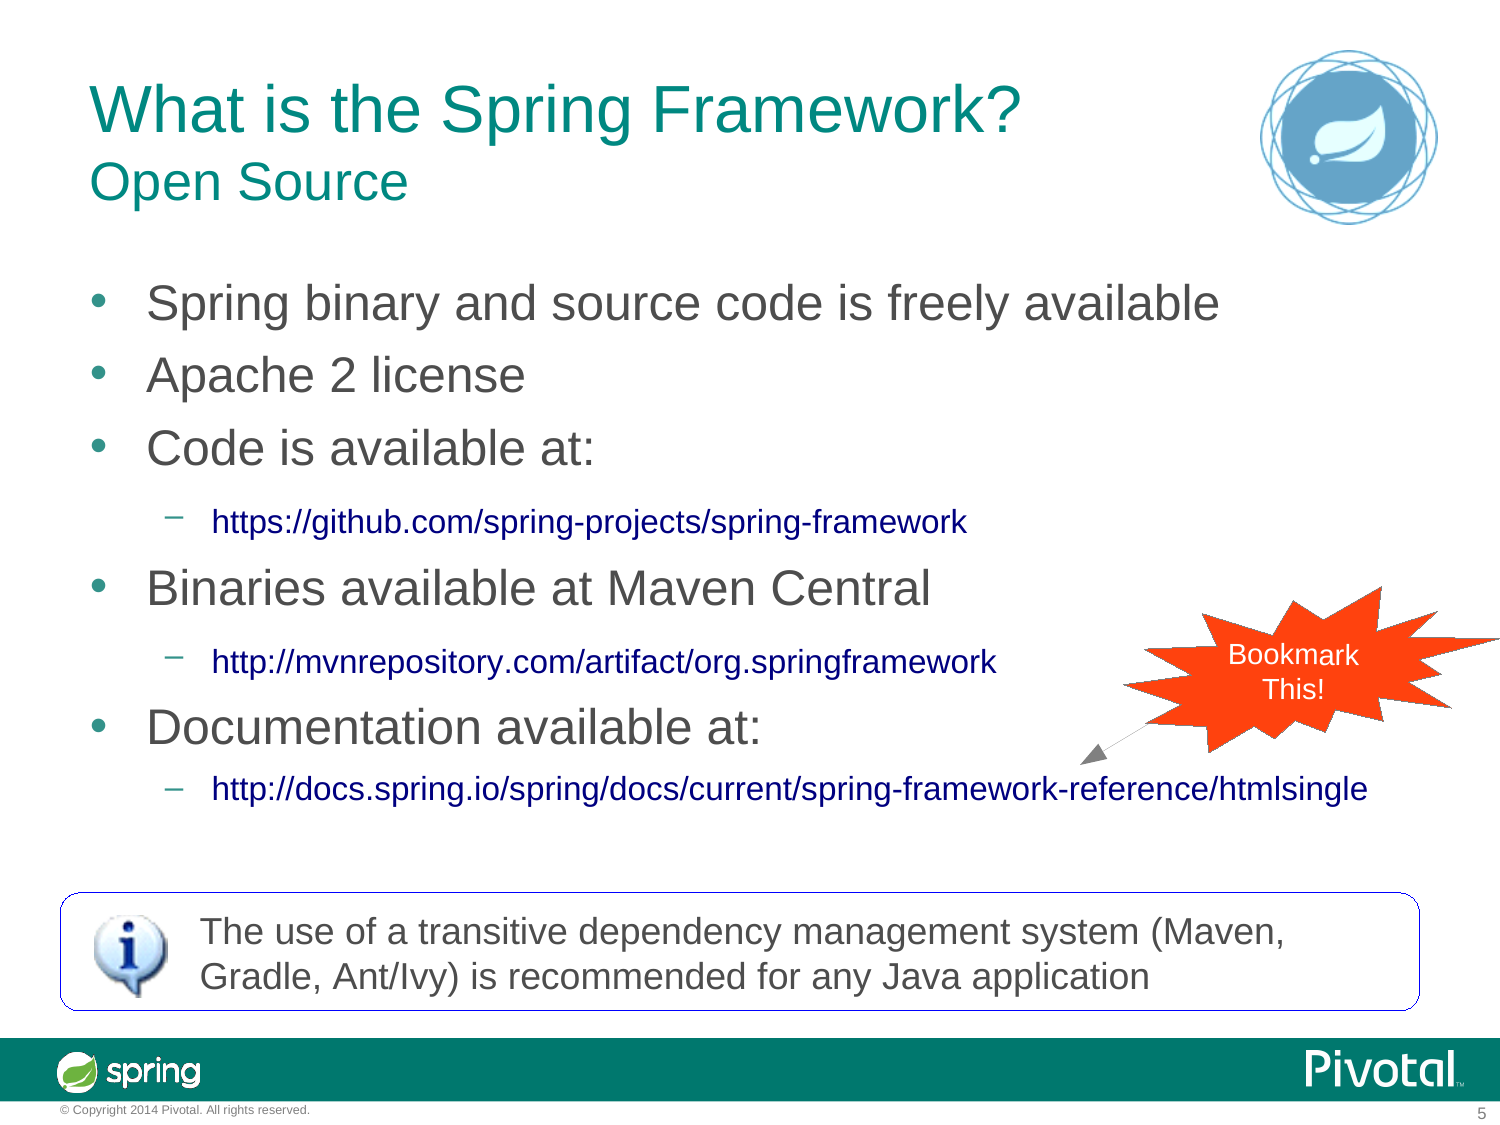

# What is the Spring Framework? Open Source
Spring binary and source code is freely available
Apache 2 license
Code is available at:
https://github.com/spring-projects/spring-framework
Binaries available at Maven Central
http://mvnrepository.com/artifact/org.springframework
Documentation available at:
http://docs.spring.io/spring/docs/current/spring-framework-reference/htmlsingle
Bookmark
This!
The use of a transitive dependency management system (Maven, Gradle, Ant/Ivy) is recommended for any Java application